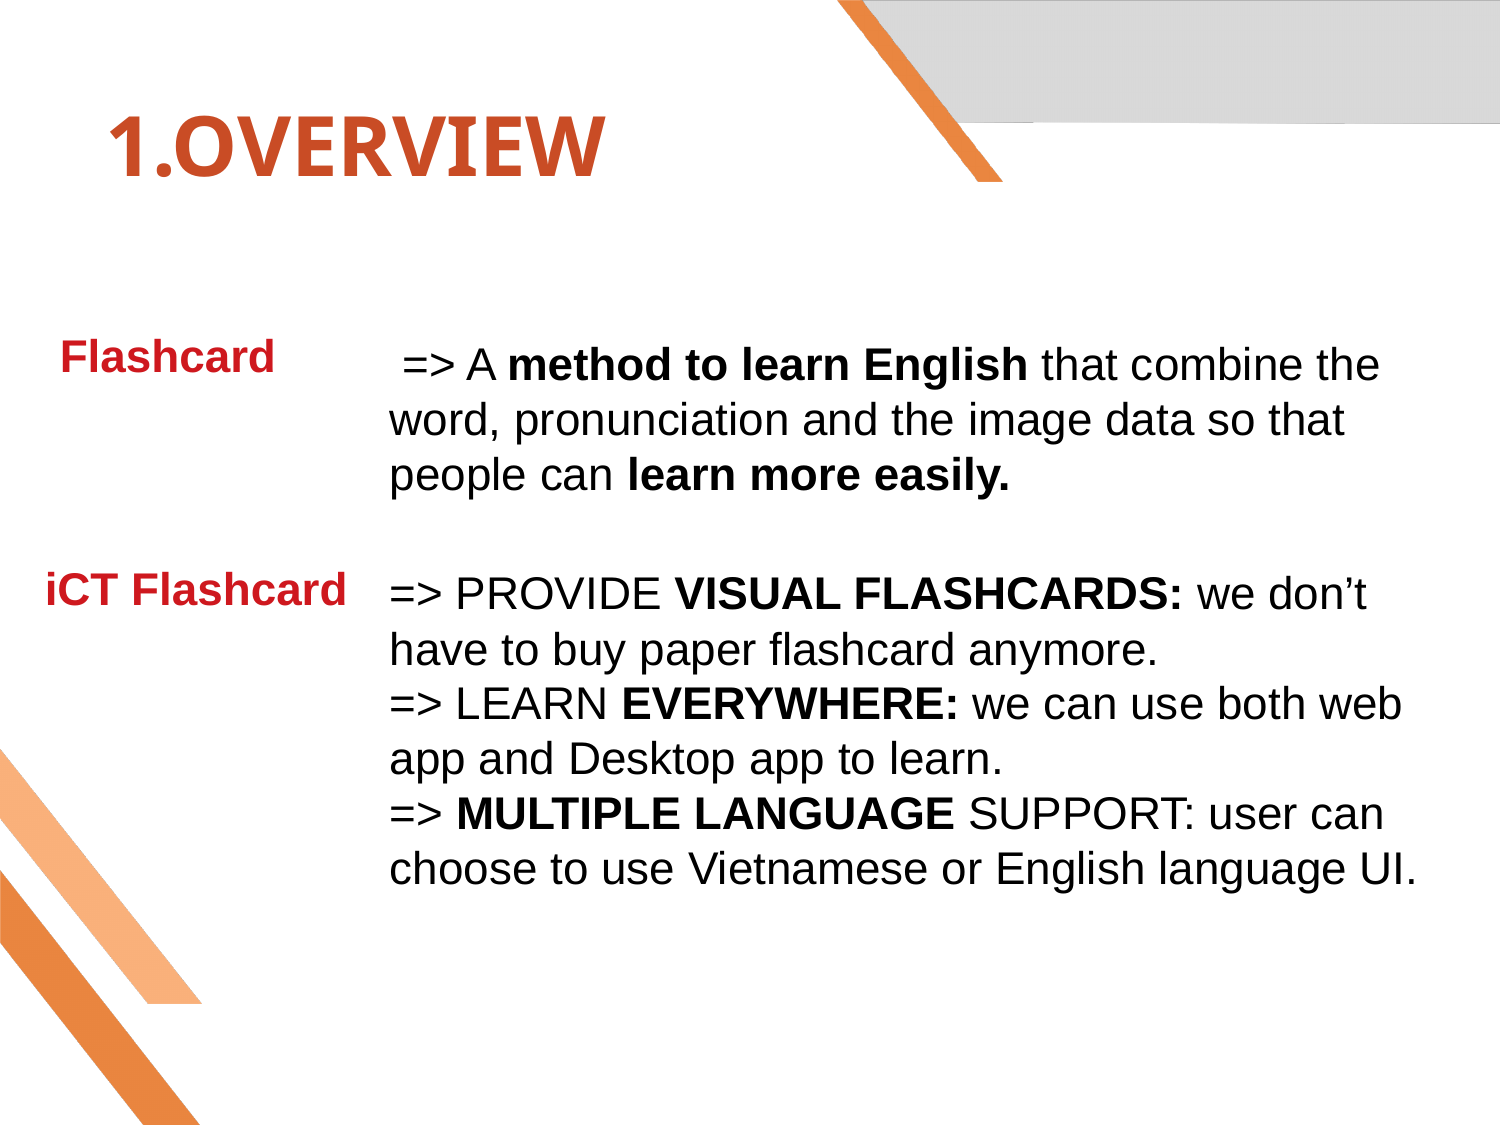

1.OVERVIEW
Flashcard
 => A method to learn English that combine the word, pronunciation and the image data so that people can learn more easily.
iCT Flashcard
=> PROVIDE VISUAL FLASHCARDS: we don’t have to buy paper flashcard anymore.
=> LEARN EVERYWHERE: we can use both web app and Desktop app to learn.
=> MULTIPLE LANGUAGE SUPPORT: user can choose to use Vietnamese or English language UI.